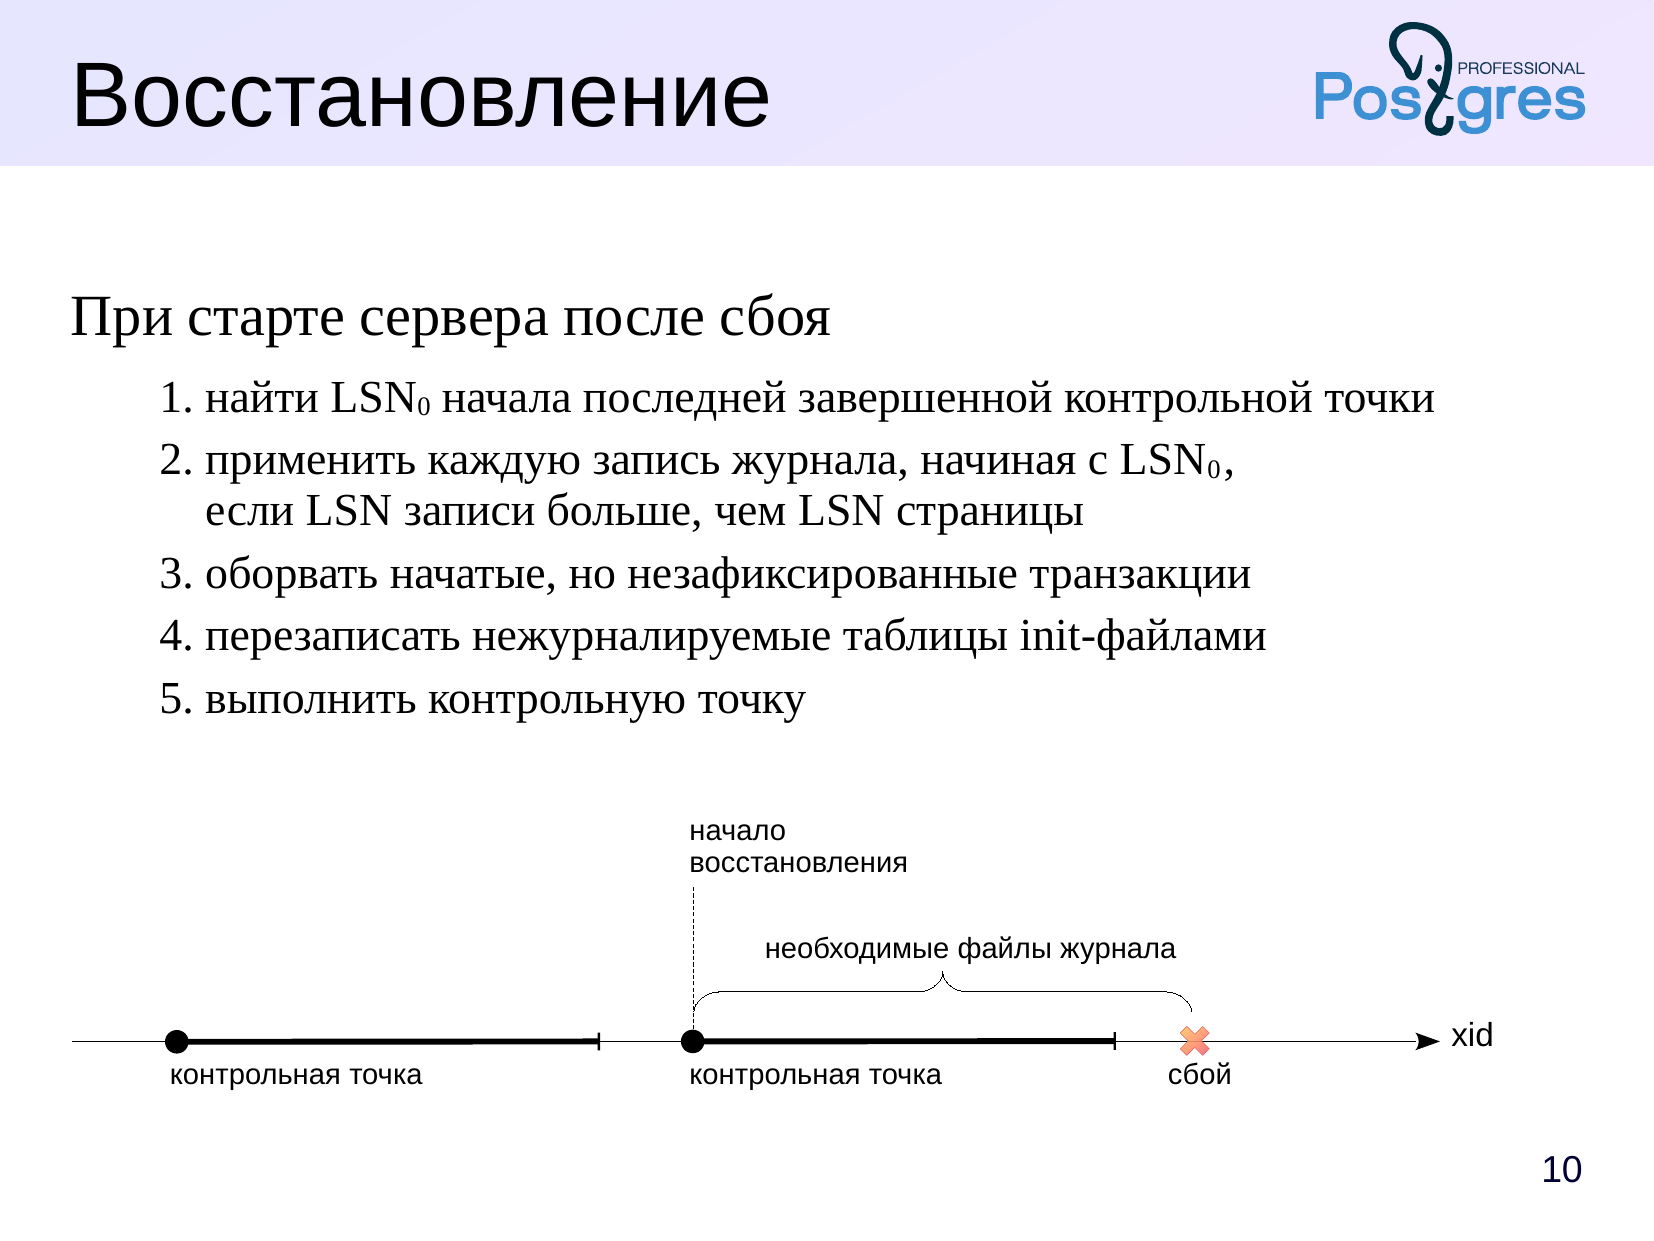

# Восстановление
При старте сервера после сбоя
1. найти LSN0 начала последней завершенной контрольной точки
2. применить каждую запись журнала, начиная с LSN0 ,
 если LSN записи больше, чем LSN страницы
3. оборвать начатые, но незафиксированные транзакции
4. перезаписать нежурналируемые таблицы init-файлами
5. выполнить контрольную точку
начало
восстановления
необходимые файлы журнала
xid
контрольная точка
сбой
контрольная точка